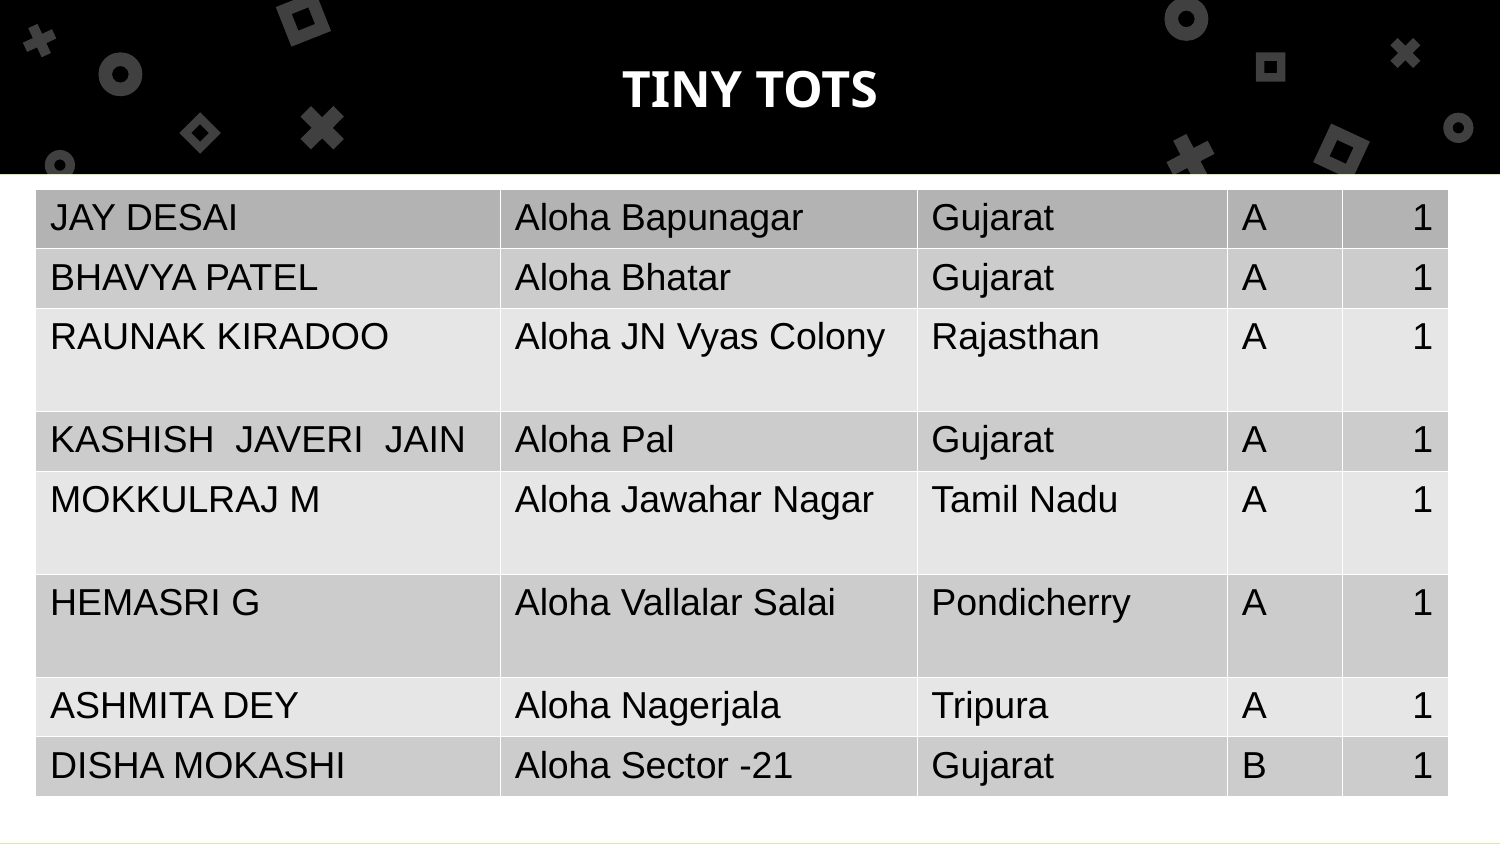

TINY TOTS
| JAY DESAI | Aloha Bapunagar | Gujarat | A | 1 |
| --- | --- | --- | --- | --- |
| BHAVYA PATEL | Aloha Bhatar | Gujarat | A | 1 |
| RAUNAK KIRADOO | Aloha JN Vyas Colony | Rajasthan | A | 1 |
| KASHISH JAVERI JAIN | Aloha Pal | Gujarat | A | 1 |
| MOKKULRAJ M | Aloha Jawahar Nagar | Tamil Nadu | A | 1 |
| HEMASRI G | Aloha Vallalar Salai | Pondicherry | A | 1 |
| ASHMITA DEY | Aloha Nagerjala | Tripura | A | 1 |
| DISHA MOKASHI | Aloha Sector -21 | Gujarat | B | 1 |